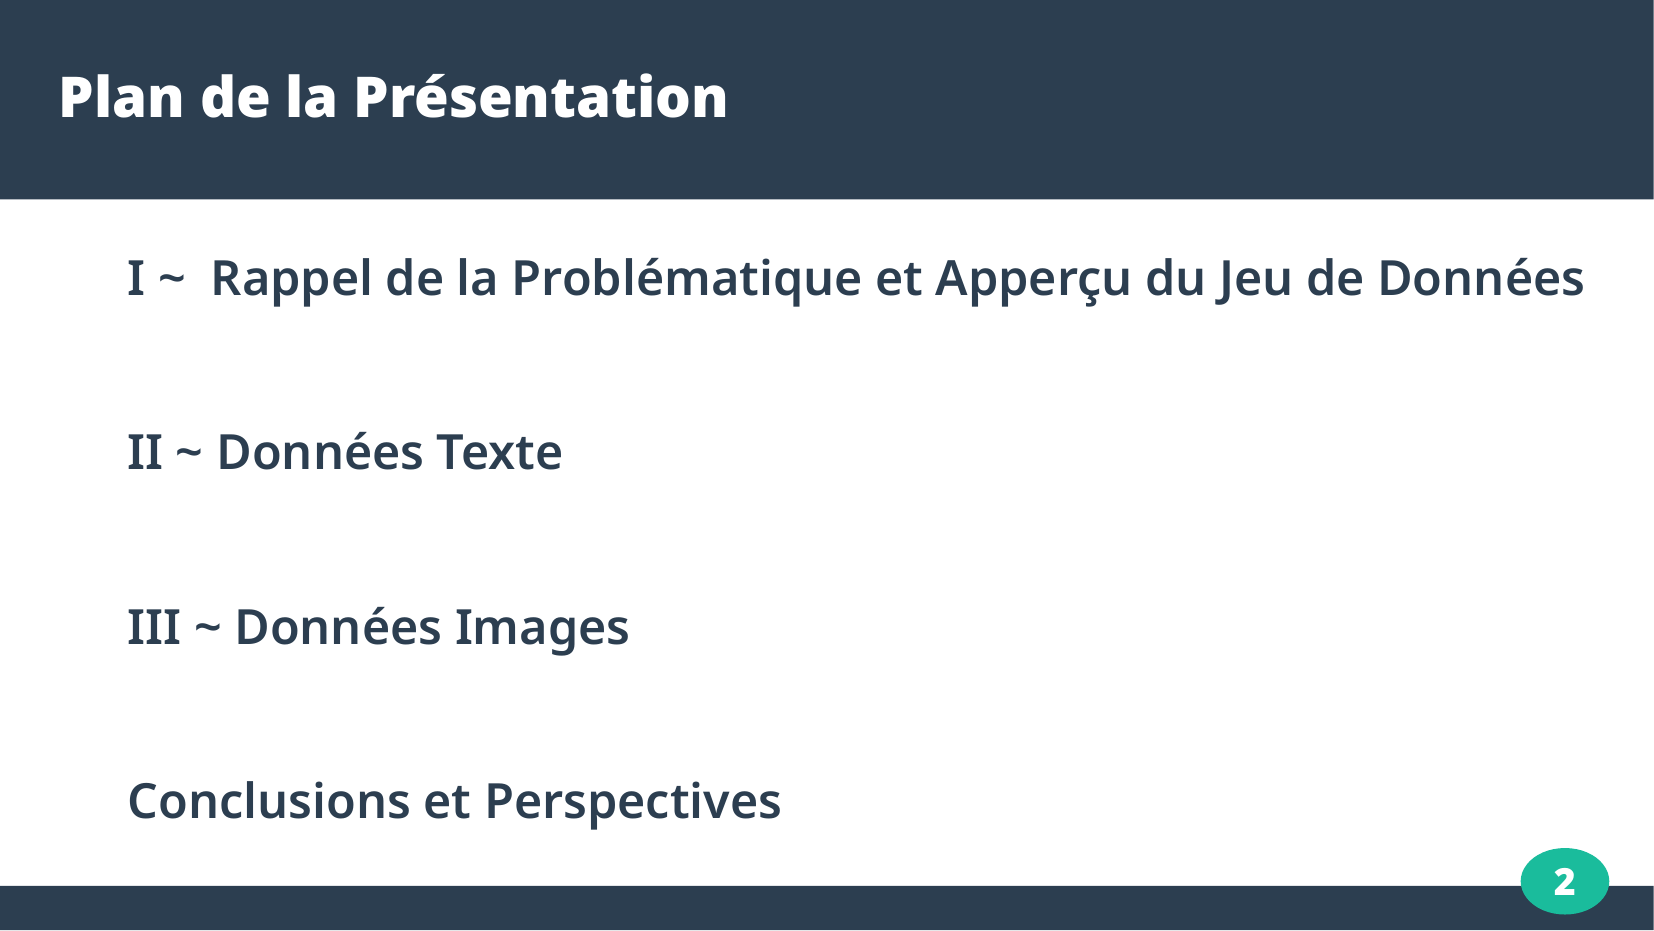

# Plan de la Présentation
I ~ Rappel de la Problématique et Apperçu du Jeu de Données
II ~ Données Texte
III ~ Données Images
Conclusions et Perspectives
2